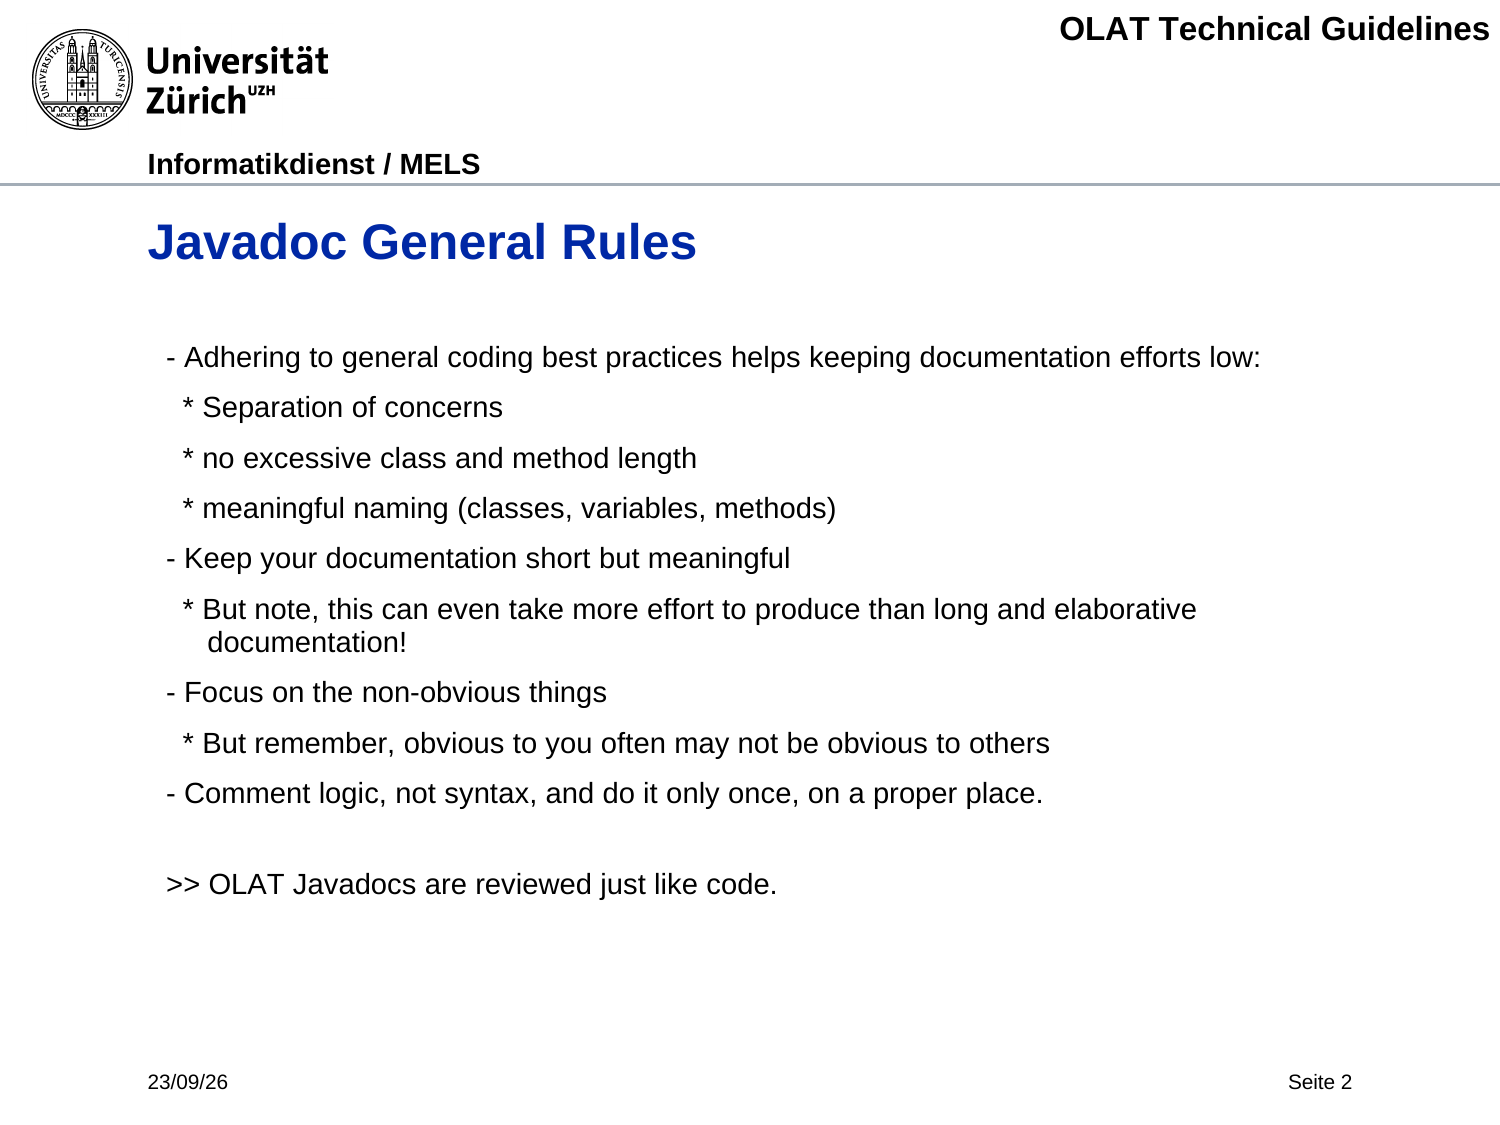

OLAT Technical Guidelines
# Javadoc General Rules
- Adhering to general coding best practices helps keeping documentation efforts low:
 * Separation of concerns
 * no excessive class and method length
 * meaningful naming (classes, variables, methods)
- Keep your documentation short but meaningful
 * But note, this can even take more effort to produce than long and elaborative documentation!
- Focus on the non-obvious things
 * But remember, obvious to you often may not be obvious to others
- Comment logic, not syntax, and do it only once, on a proper place.
>> OLAT Javadocs are reviewed just like code.
2